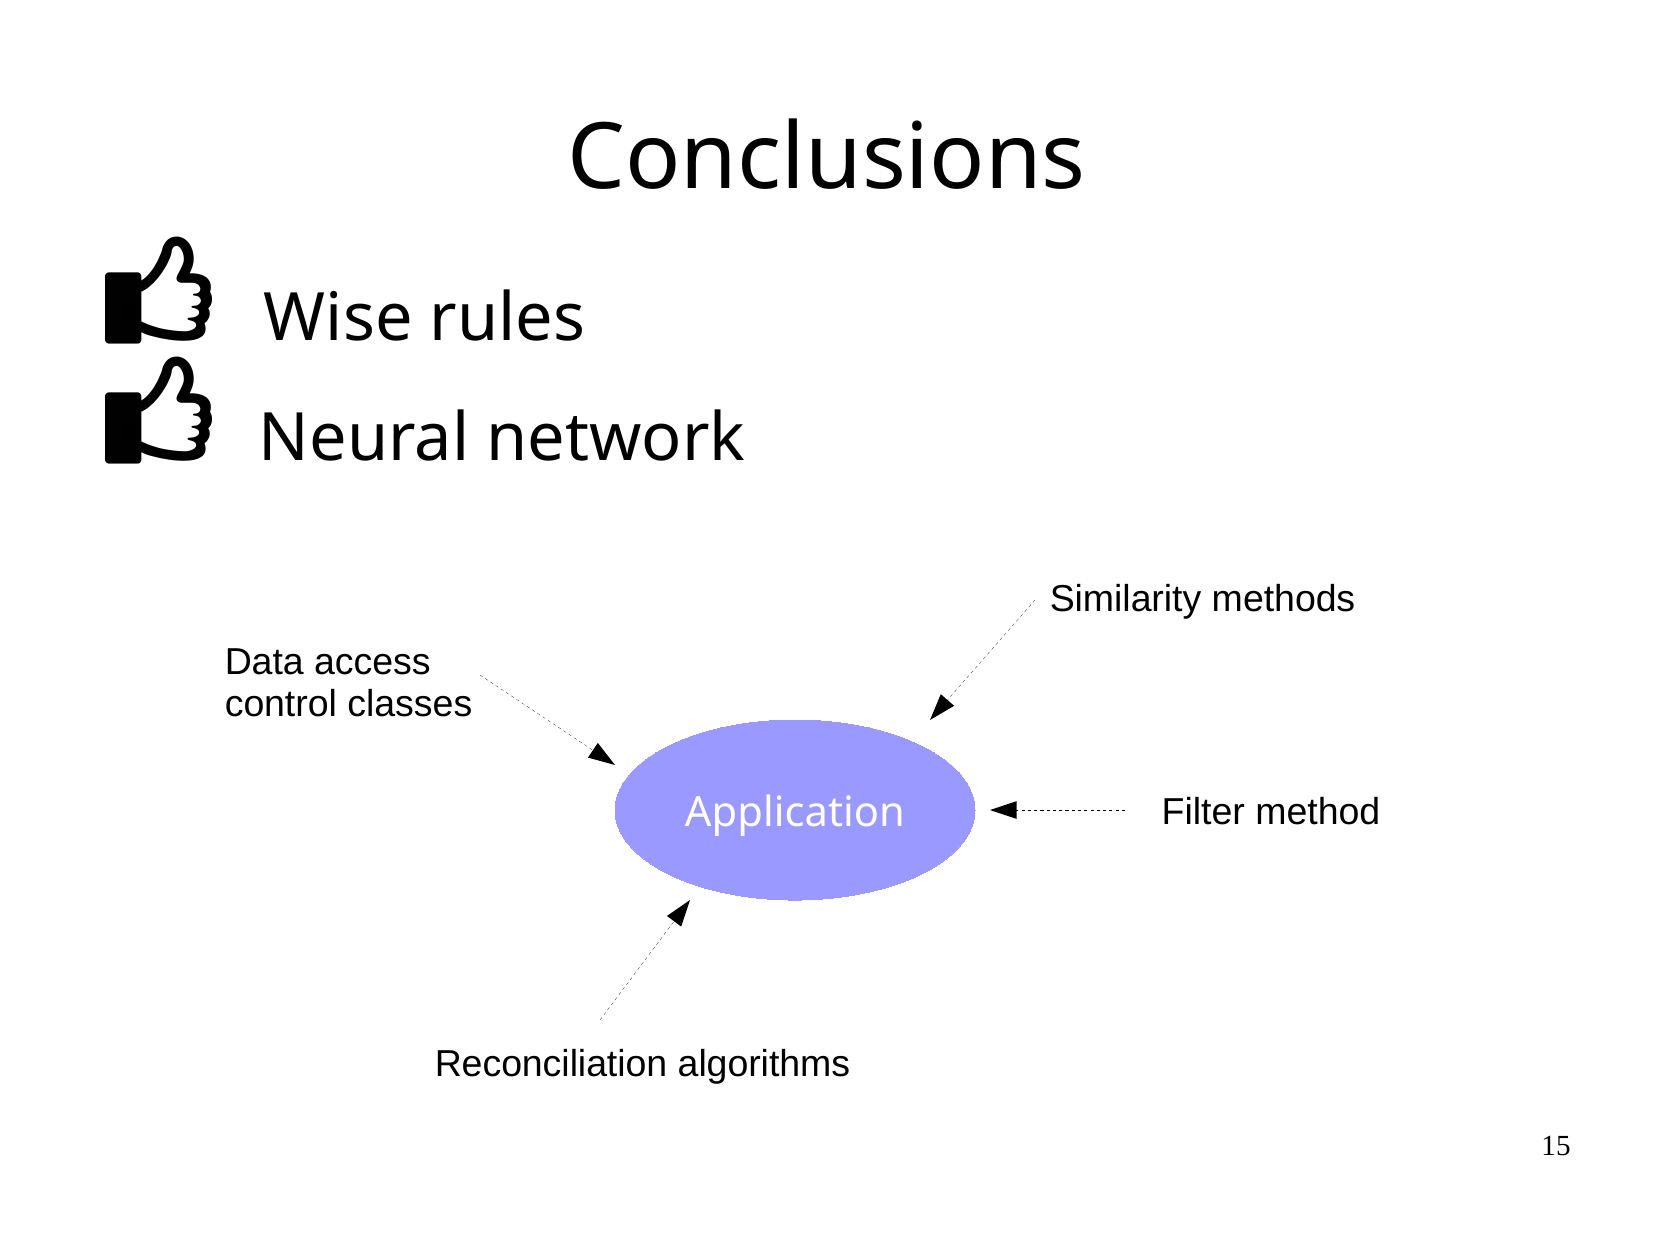

Conclusions
# Wise rules
 Neural network
Similarity methods
Data access
control classes
Application
Filter method
Reconciliation algorithms
15